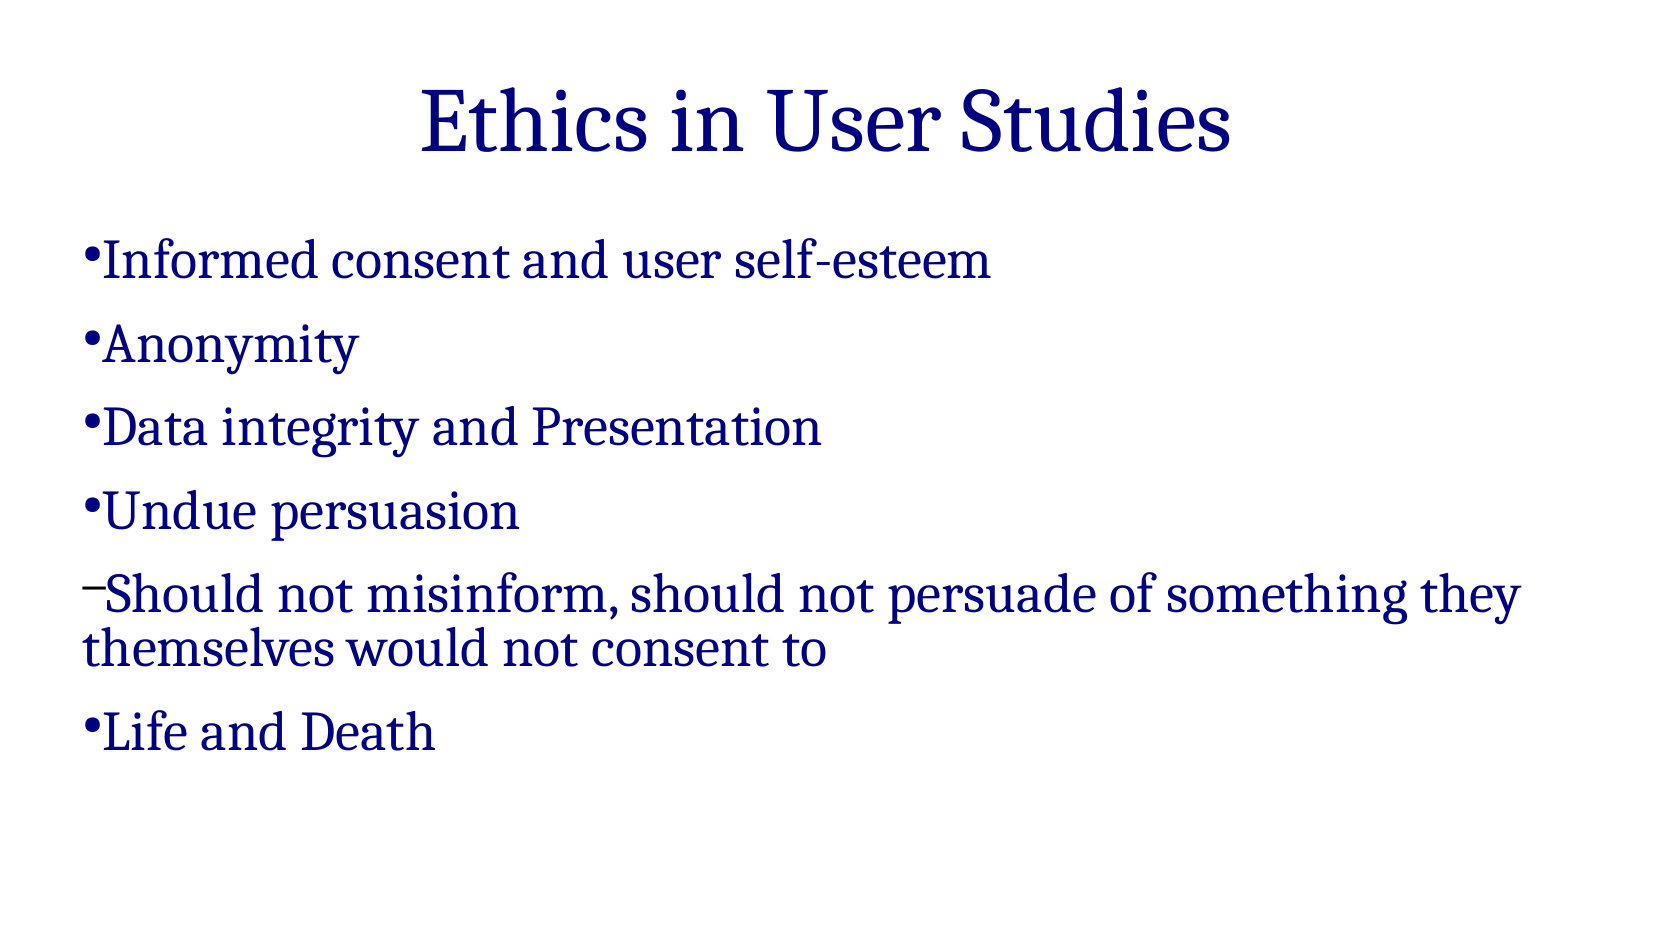

# Ethics in User Studies
Informed consent and user self-esteem
Anonymity
Data integrity and Presentation
Undue persuasion
Should not misinform, should not persuade of something they themselves would not consent to
Life and Death